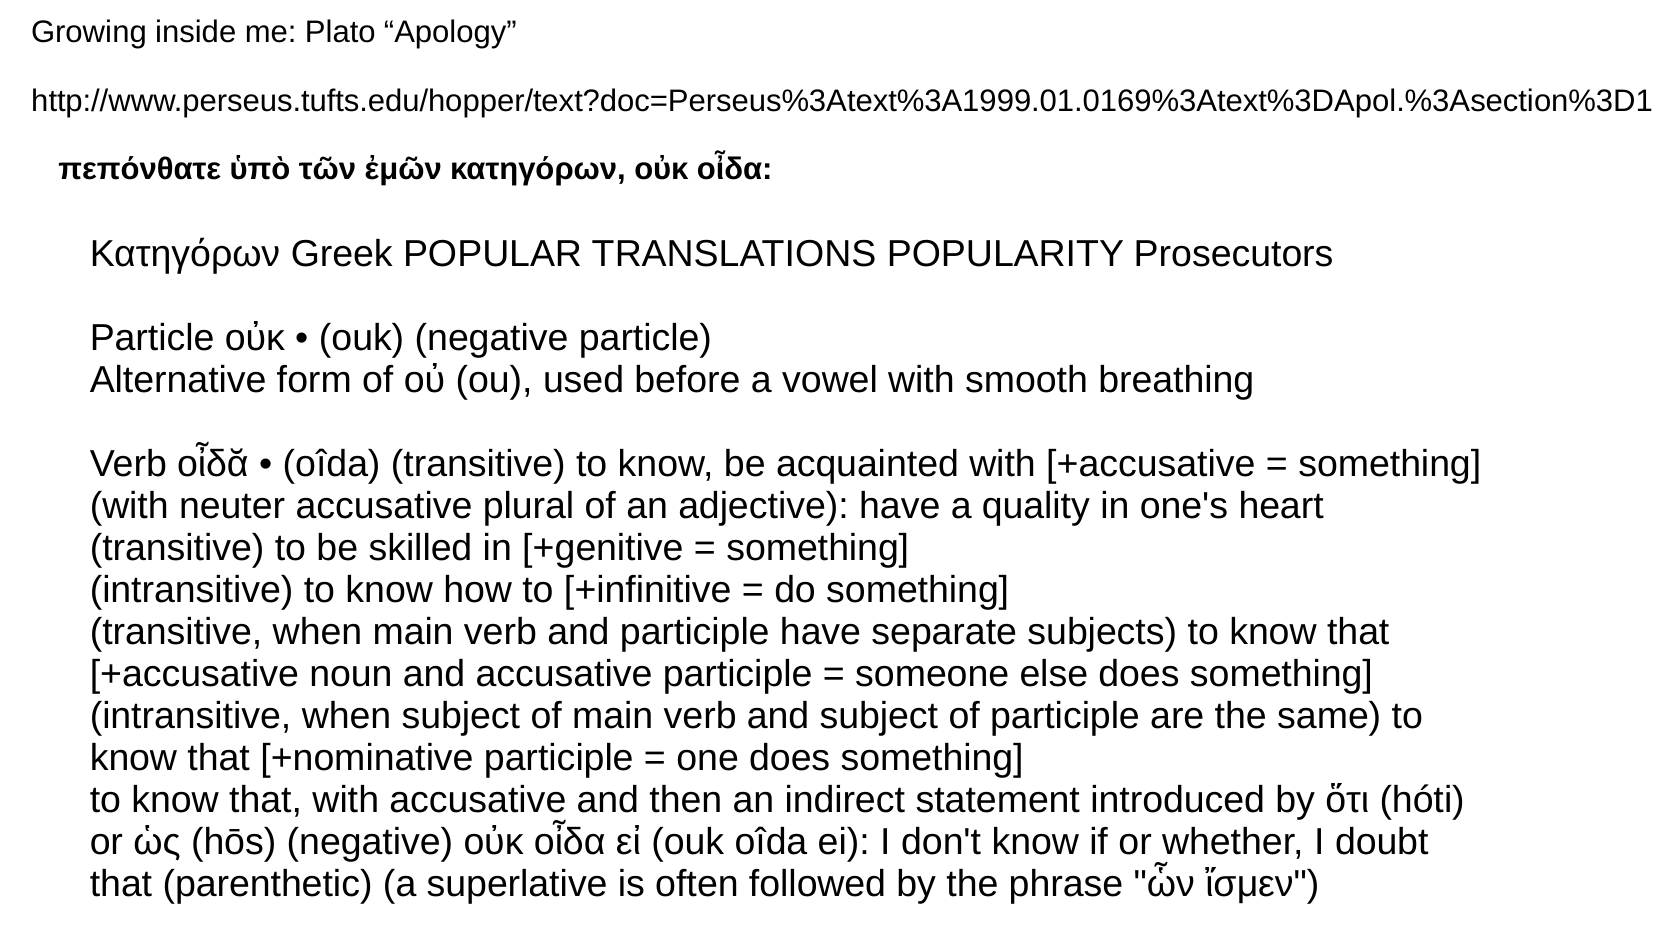

Growing inside me: Plato “Apology”
http://www.perseus.tufts.edu/hopper/text?doc=Perseus%3Atext%3A1999.01.0169%3Atext%3DApol.%3Asection%3D17a
πεπόνθατε ὑπὸ τῶν ἐμῶν κατηγόρων, οὐκ οἶδα:
Κατηγόρων Greek POPULAR TRANSLATIONS POPULARITY Prosecutors
Particle οὐκ • (ouk) (negative particle)
Alternative form of οὐ (ou), used before a vowel with smooth breathing
Verb οἶδᾰ • (oîda) (transitive) to know, be acquainted with [+accusative = something]
(with neuter accusative plural of an adjective): have a quality in one's heart
(transitive) to be skilled in [+genitive = something]
(intransitive) to know how to [+infinitive = do something]
(transitive, when main verb and participle have separate subjects) to know that [+accusative noun and accusative participle = someone else does something]
(intransitive, when subject of main verb and subject of participle are the same) to know that [+nominative participle = one does something]
to know that, with accusative and then an indirect statement introduced by ὅτι (hóti) or ὡς (hōs) (negative) οὐκ οἶδα εἰ (ouk oîda ei): I don't know if or whether, I doubt that (parenthetic) (a superlative is often followed by the phrase "ὧν ἴσμεν")